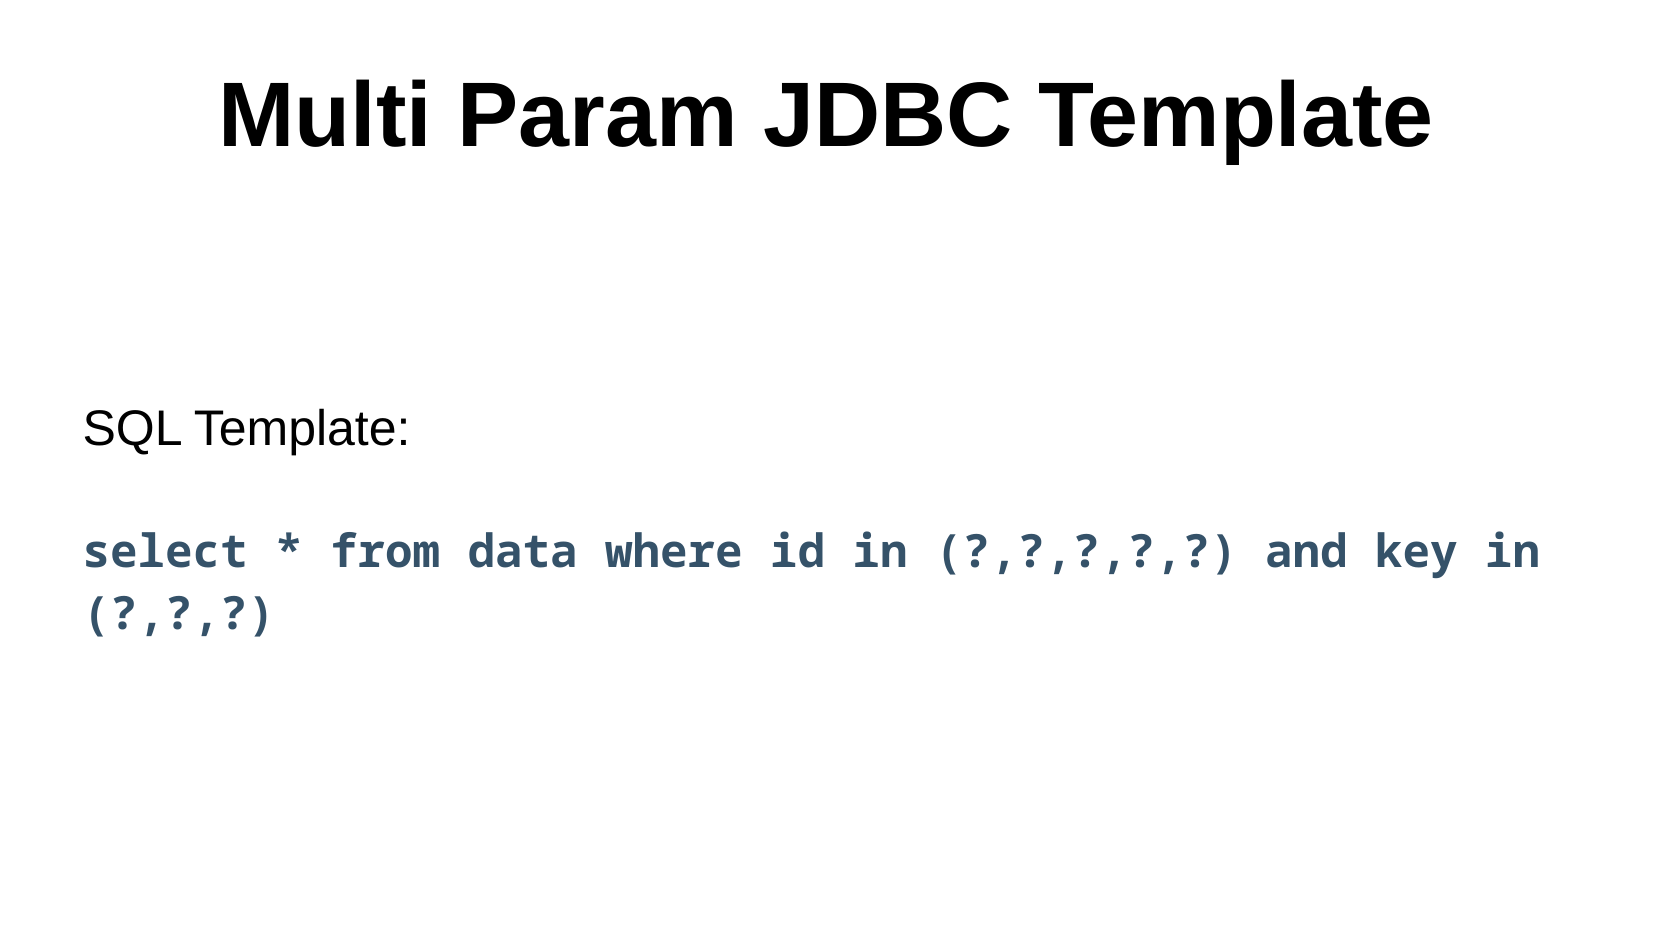

# Multi Param JDBC Template
SQL Template:
select * from data where id in (?,?,?,?,?) and key in (?,?,?)